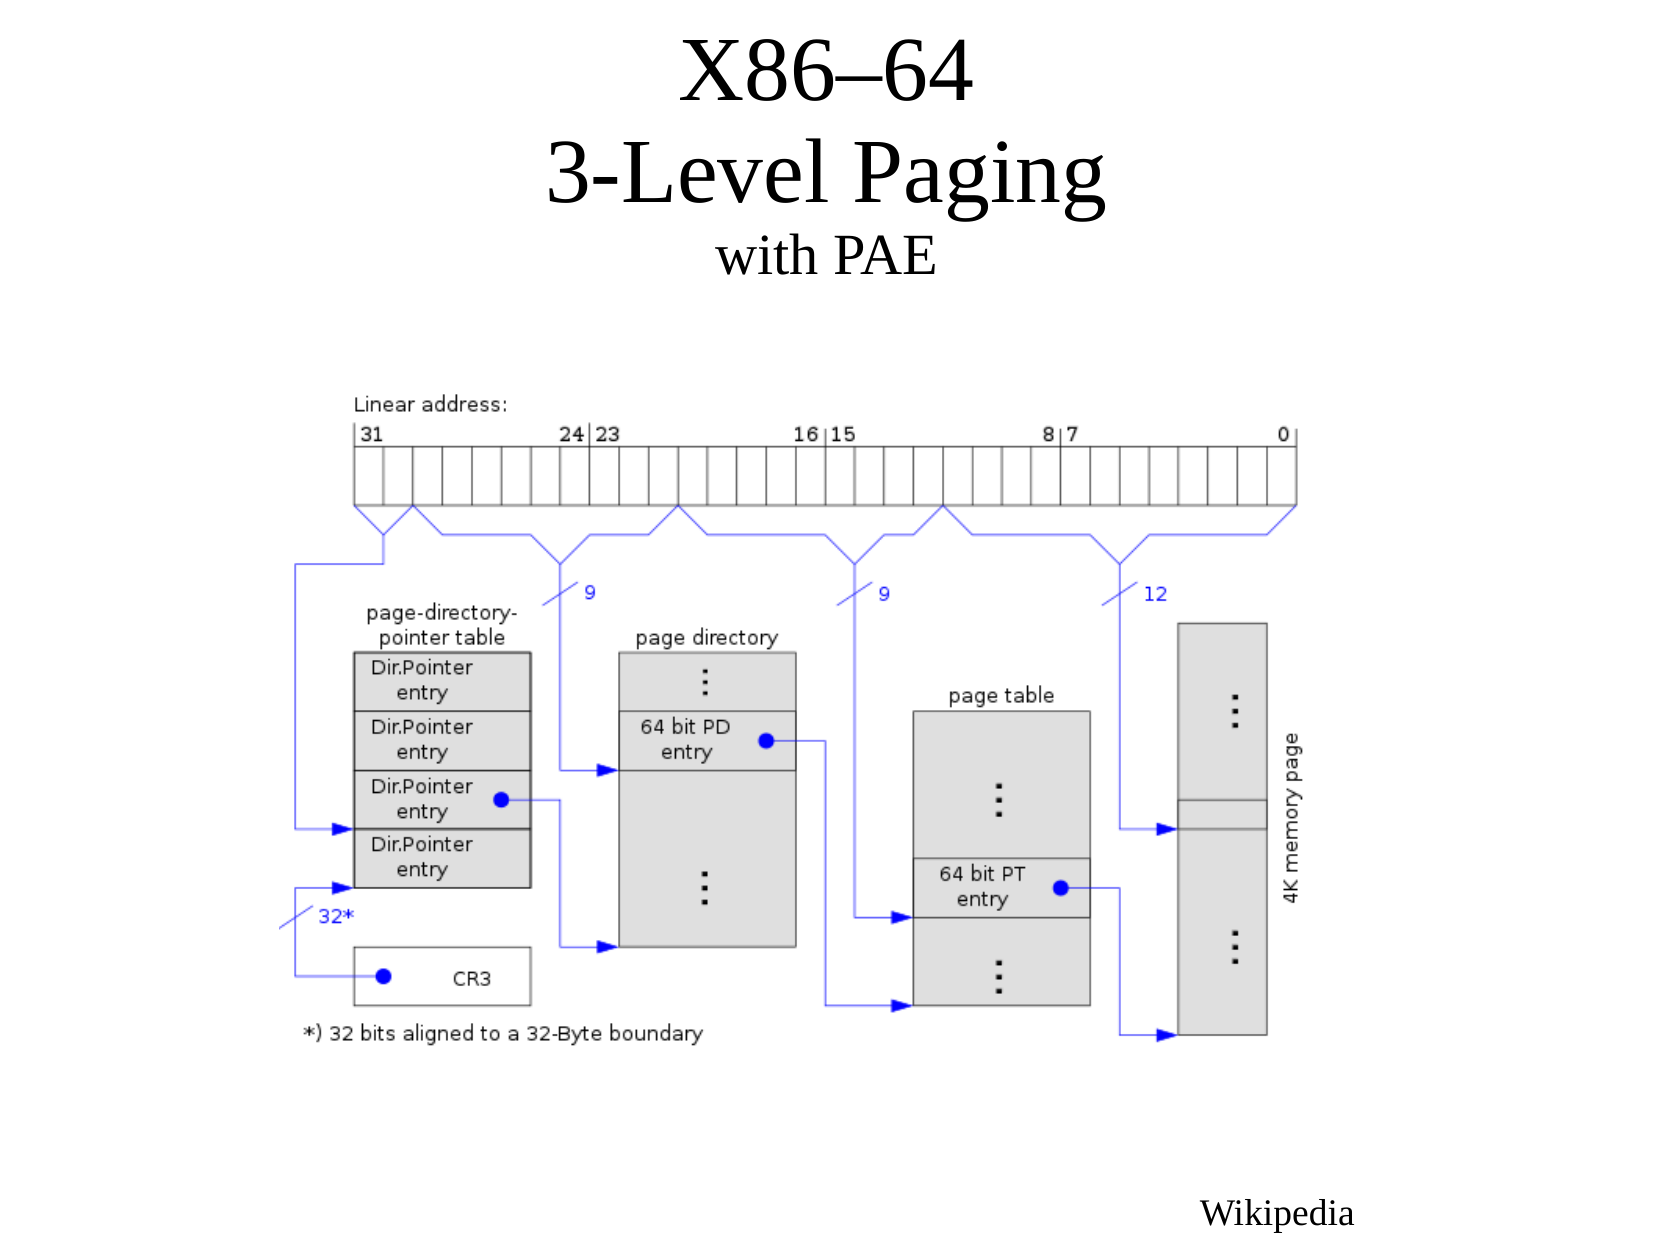

# X86–64 3-Level Paging with PAE
Wikipedia